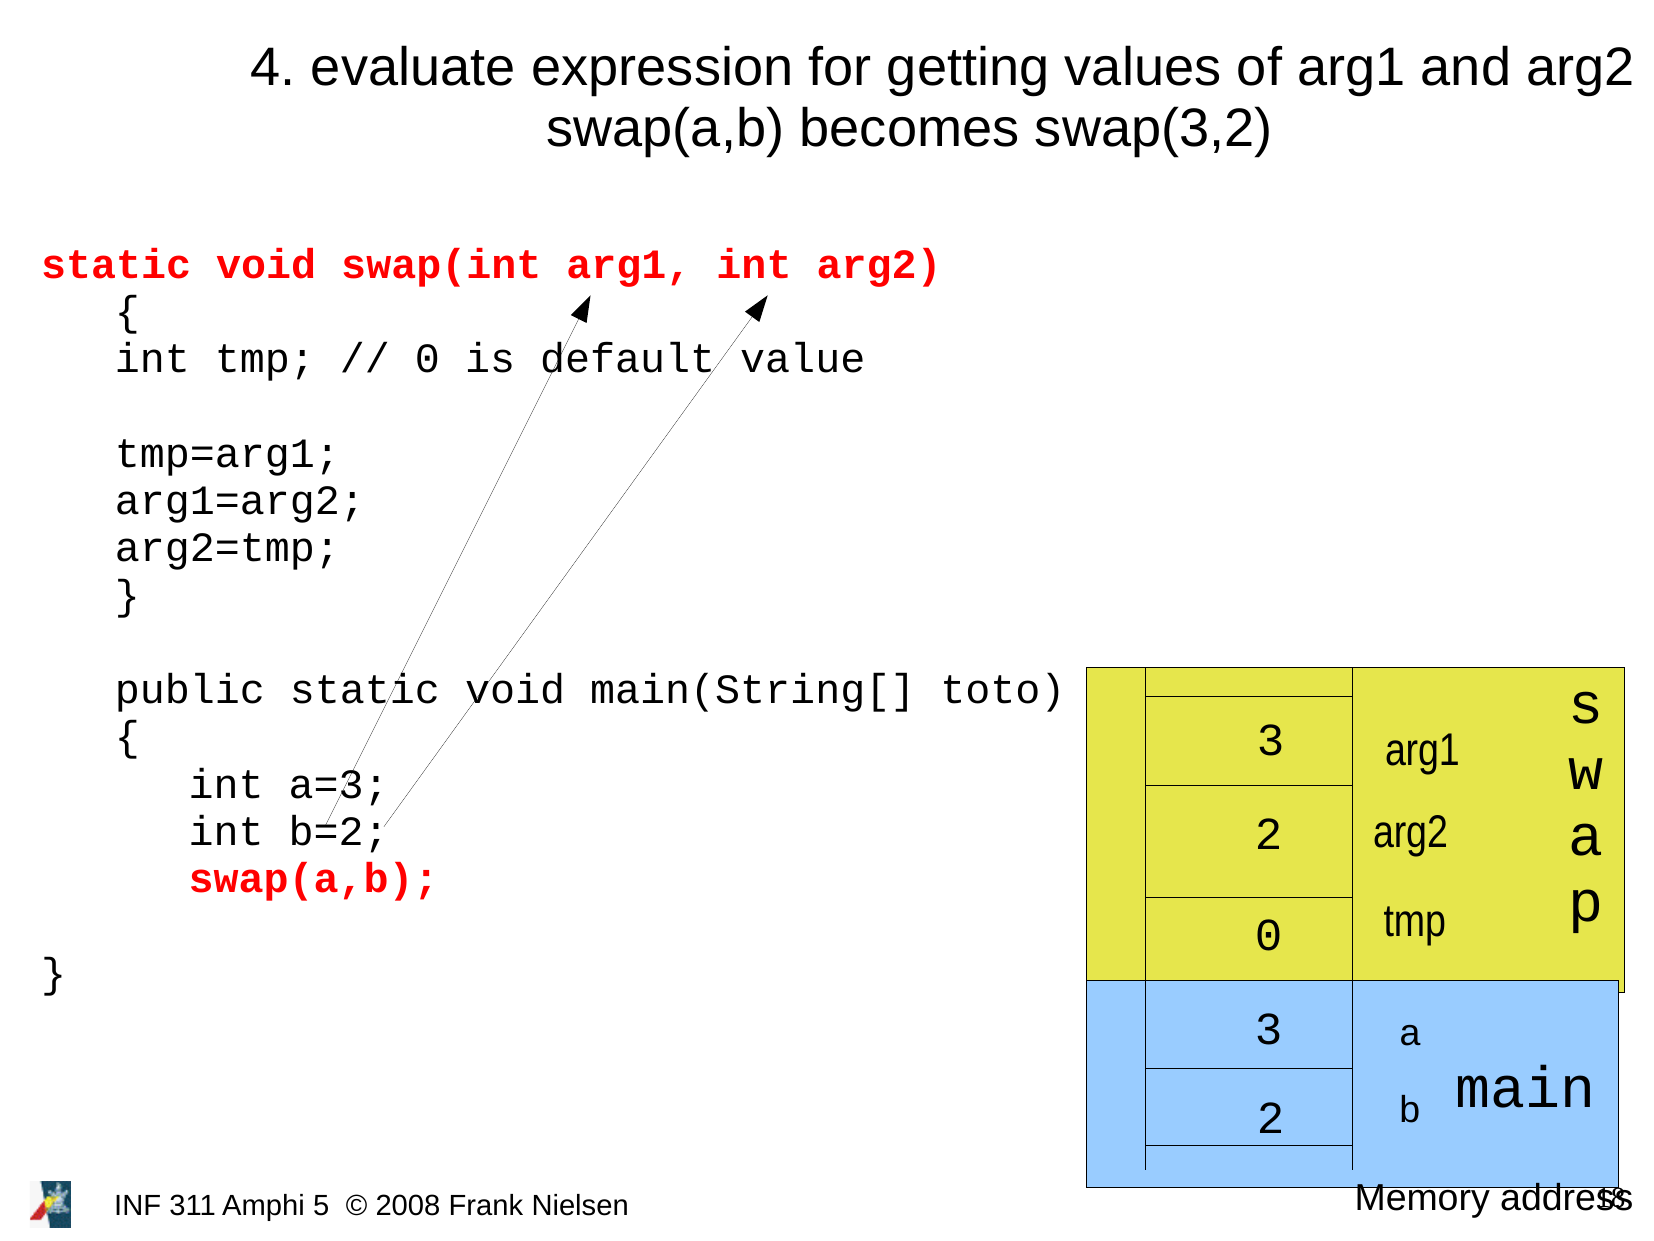

4. evaluate expression for getting values of arg1 and arg2
				swap(a,b) becomes swap(3,2)
static void swap(int arg1, int arg2)
	{
	int tmp; // 0 is default value
	tmp=arg1;
	arg1=arg2;
	arg2=tmp;
	}
	public static void main(String[] toto)
	{
		int a=3;
		int b=2;
		swap(a,b);
}
swap
 arg1
3
arg2
2
 tmp
0
3
a
main
b
2
Memory address